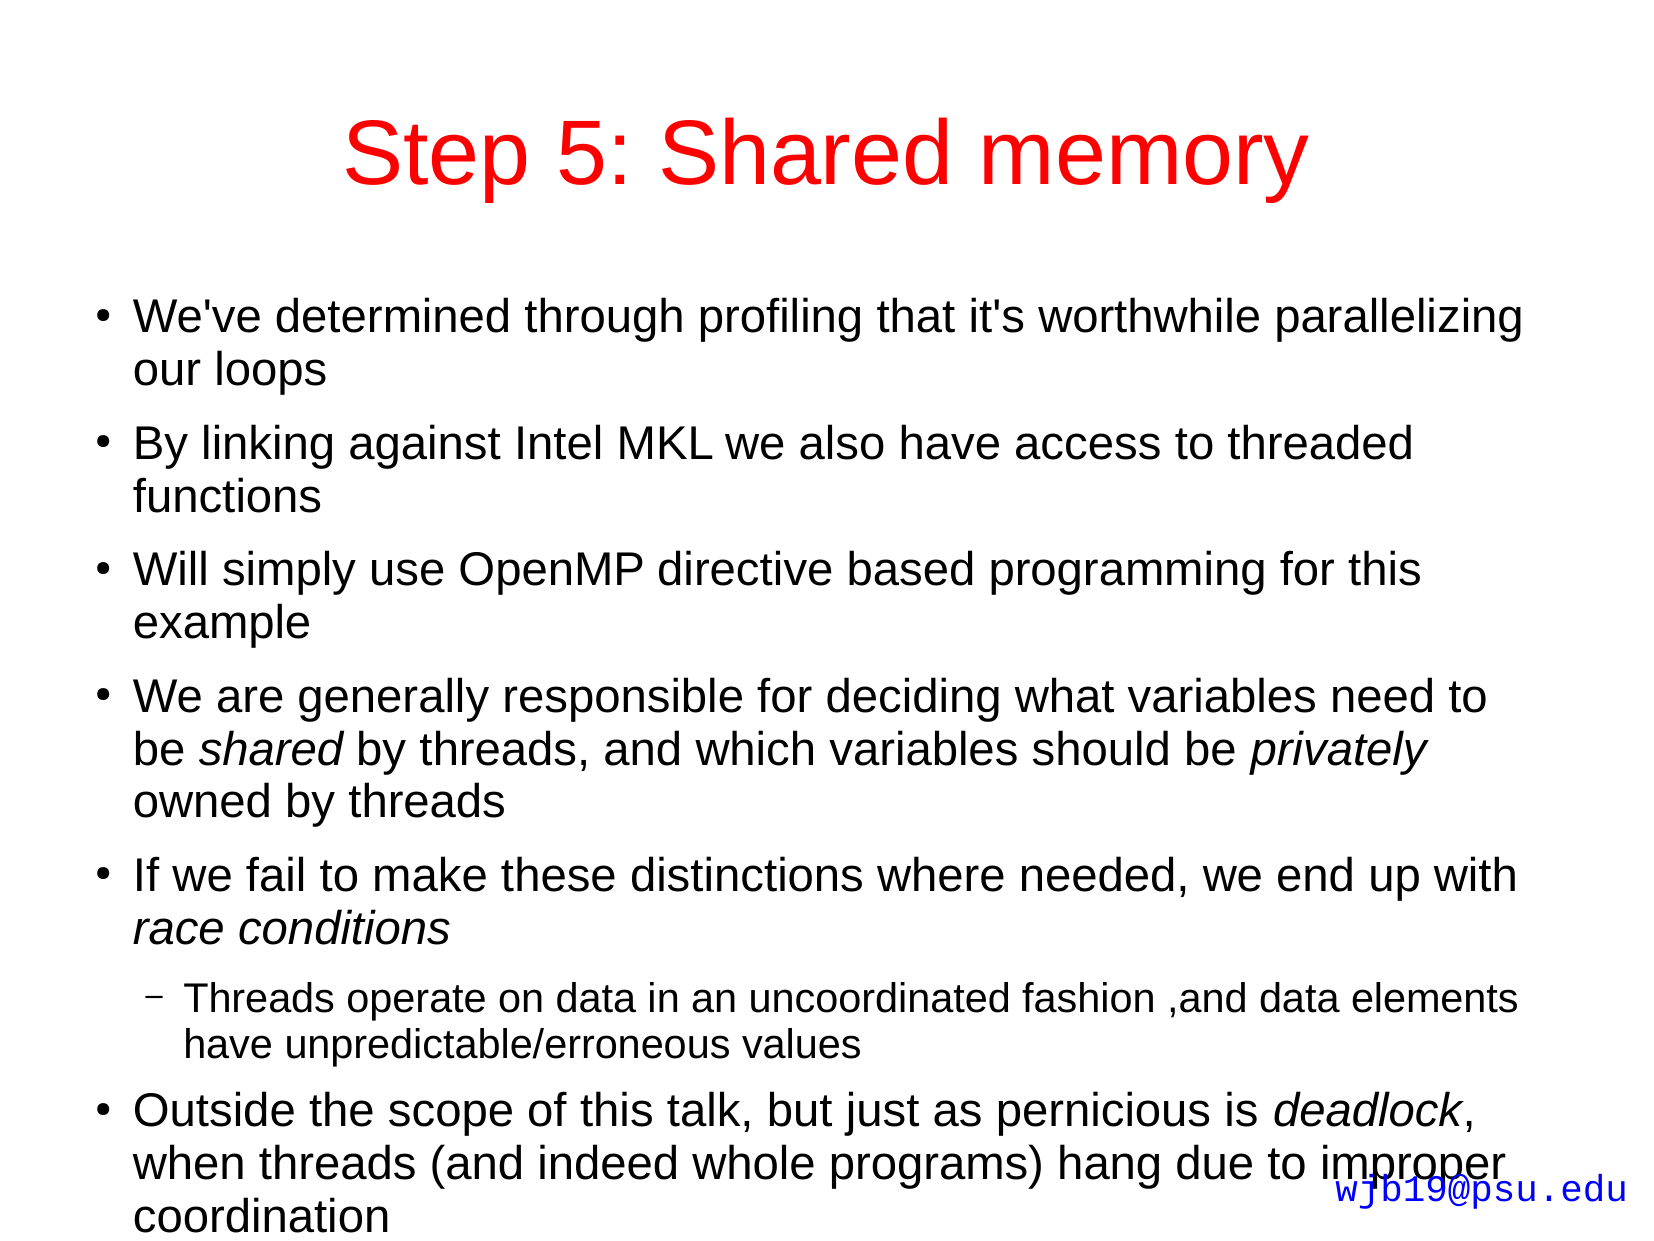

# Step 5: Shared memory
We've determined through profiling that it's worthwhile parallelizing our loops
By linking against Intel MKL we also have access to threaded functions
Will simply use OpenMP directive based programming for this example
We are generally responsible for deciding what variables need to be shared by threads, and which variables should be privately owned by threads
If we fail to make these distinctions where needed, we end up with race conditions
Threads operate on data in an uncoordinated fashion ,and data elements have unpredictable/erroneous values
Outside the scope of this talk, but just as pernicious is deadlock, when threads (and indeed whole programs) hang due to improper coordination
wjb19@psu.edu